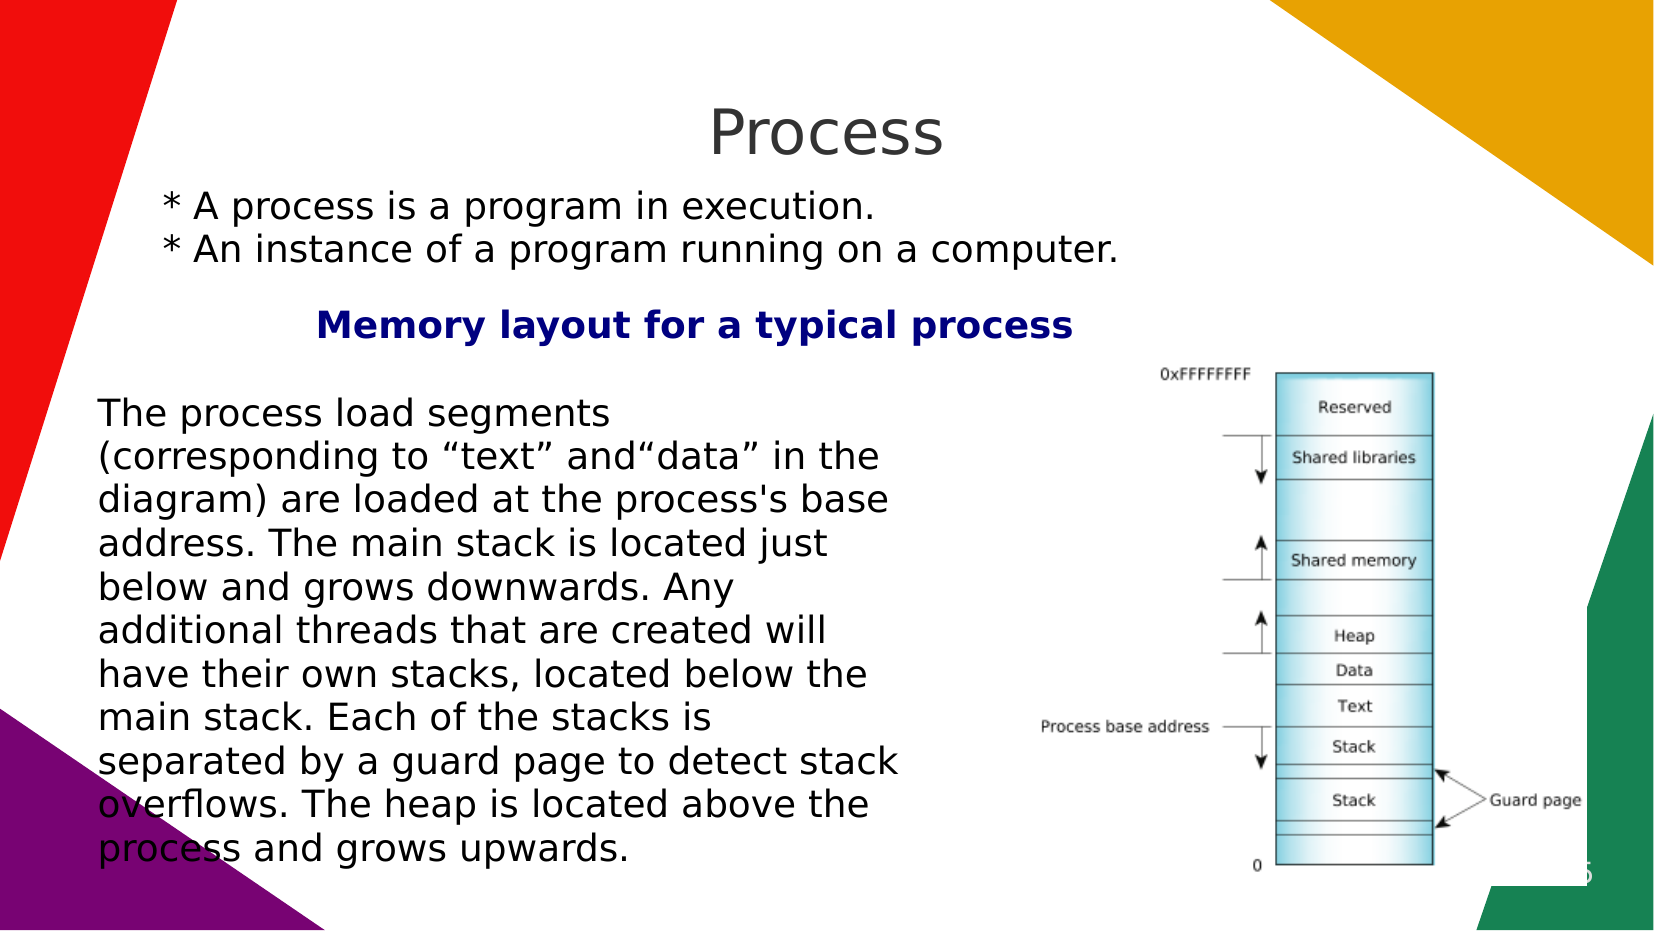

# Process
* A process is a program in execution.
* An instance of a program running on a computer.
Memory layout for a typical process
The process load segments (corresponding to “text” and“data” in the diagram) are loaded at the process's base address. The main stack is located just below and grows downwards. Any additional threads that are created will have their own stacks, located below the main stack. Each of the stacks is separated by a guard page to detect stack overflows. The heap is located above the process and grows upwards.
15